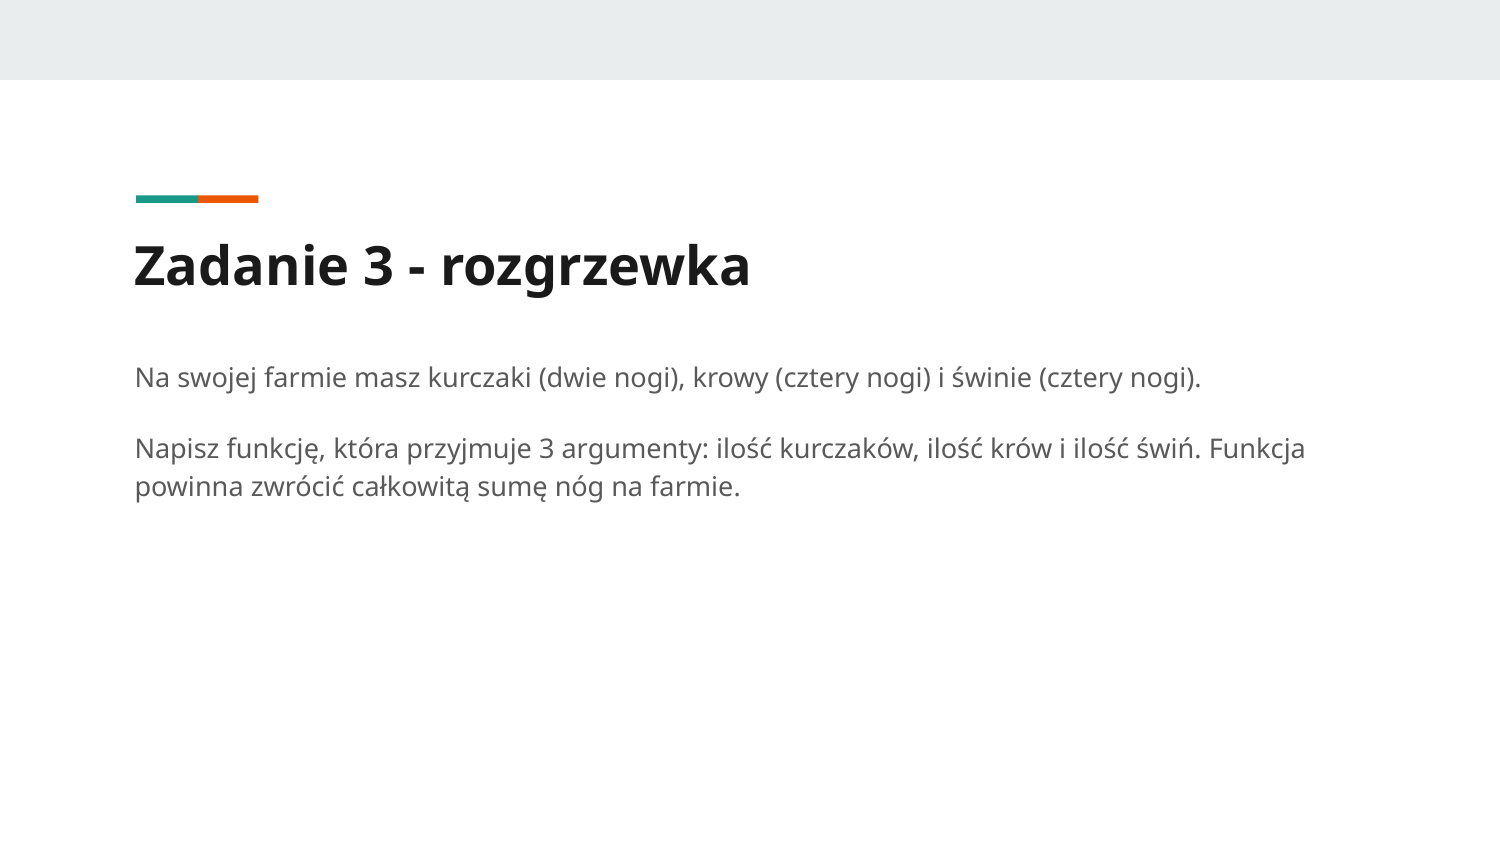

# Zadanie 3 - rozgrzewka
Na swojej farmie masz kurczaki (dwie nogi), krowy (cztery nogi) i świnie (cztery nogi).
Napisz funkcję, która przyjmuje 3 argumenty: ilość kurczaków, ilość krów i ilość świń. Funkcja powinna zwrócić całkowitą sumę nóg na farmie.